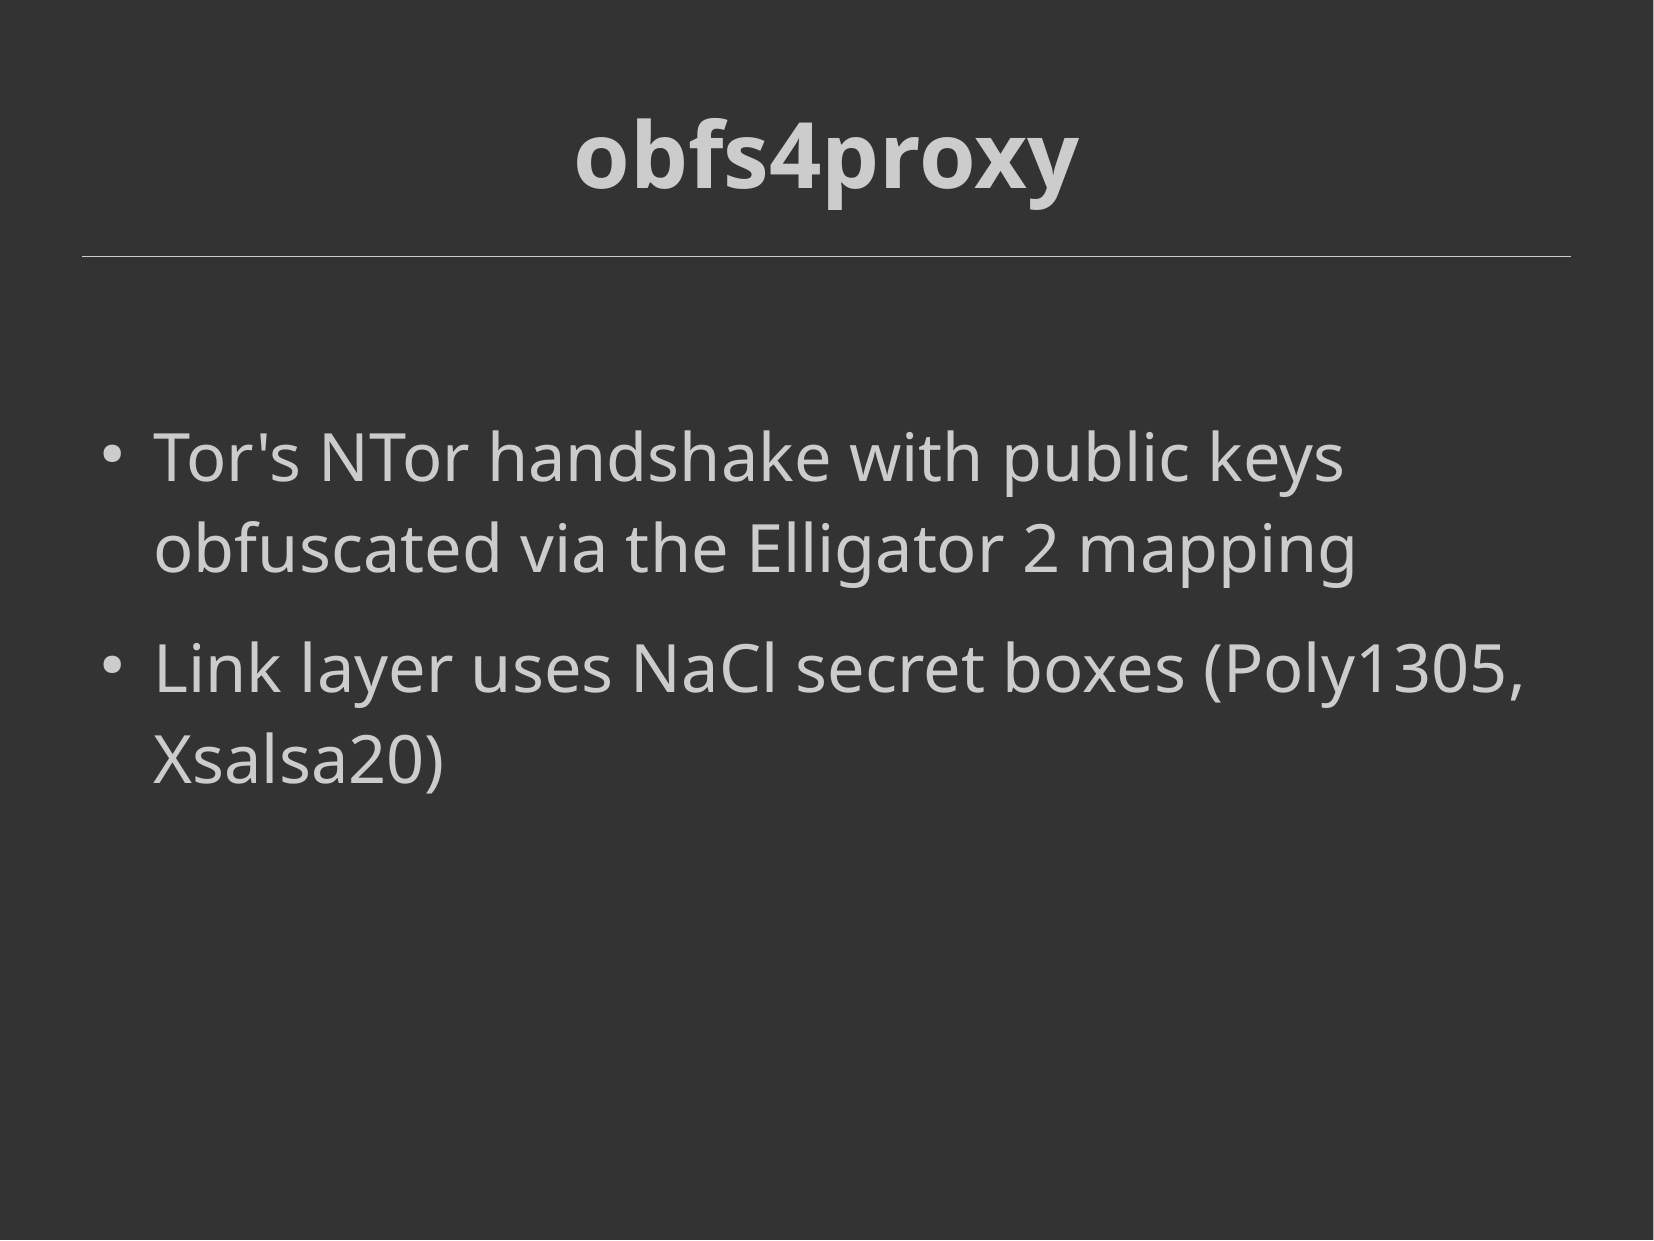

# obfs4proxy
Tor's NTor handshake with public keys obfuscated via the Elligator 2 mapping
Link layer uses NaCl secret boxes (Poly1305, Xsalsa20)